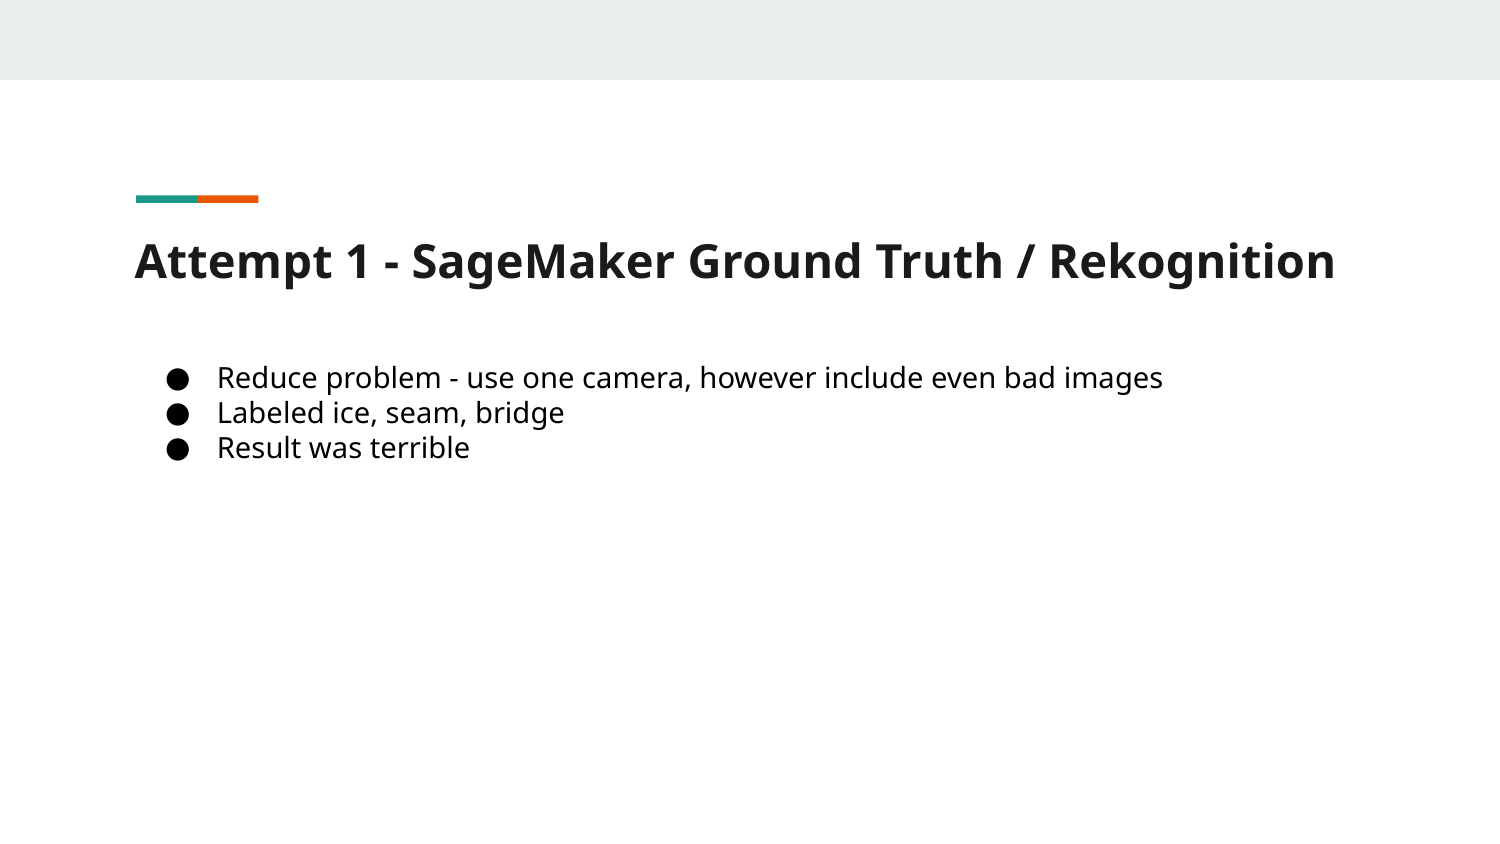

# Attempt 1 - SageMaker Ground Truth / Rekognition
Reduce problem - use one camera, however include even bad images
Labeled ice, seam, bridge
Result was terrible